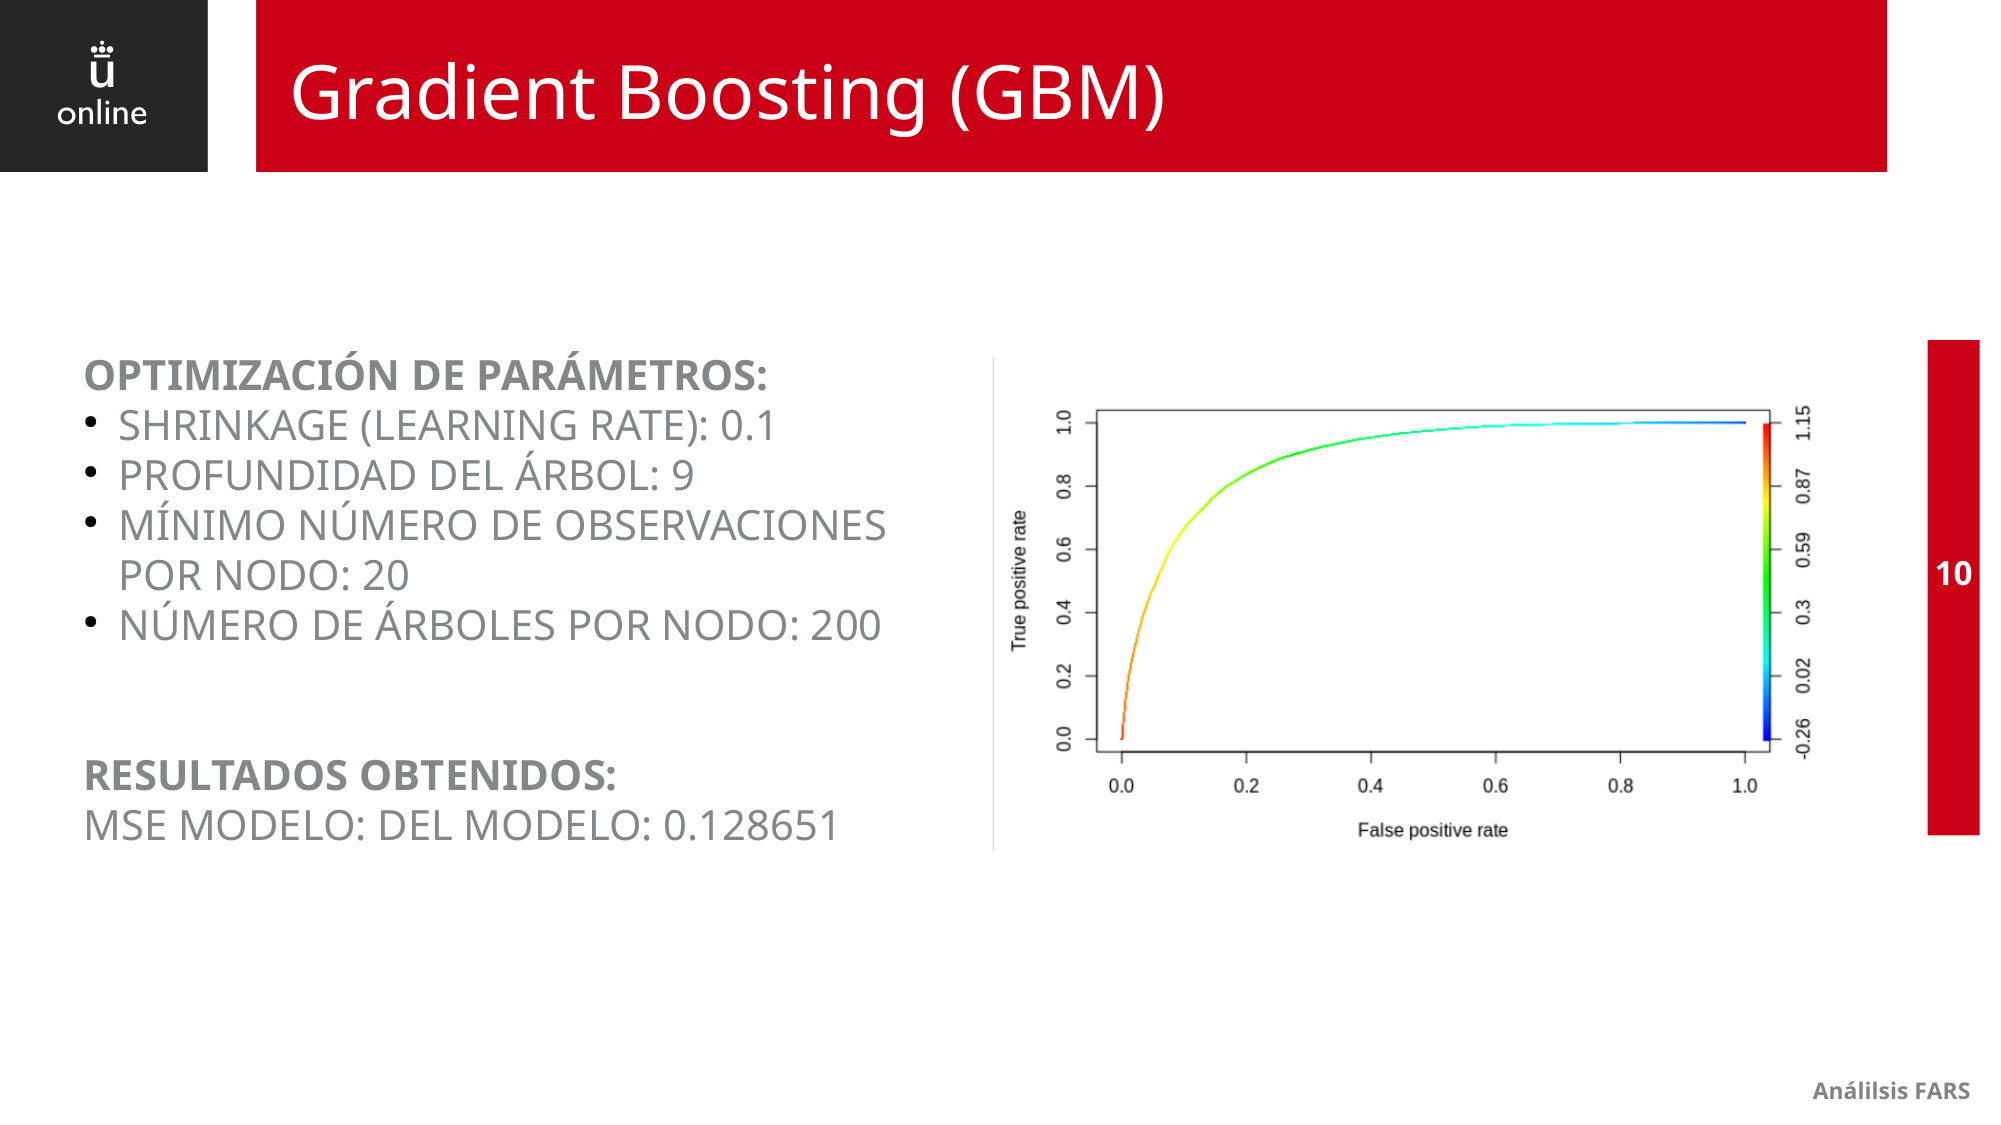

# Gradient Boosting (GBM)
Optimización de parámetros:
SHRINKAGE (Learning RATE): 0.1
PROFUNDIDAD DEL ÁRBOL: 9
Mínimo NÚMERO DE Observaciones por nodo: 20
NÚMERO DE ÁRBOLES POR NODO: 200
RESULTADOS OBTENIDOS:
MSE Modelo: del modelo: 0.128651
Análilsis FARS